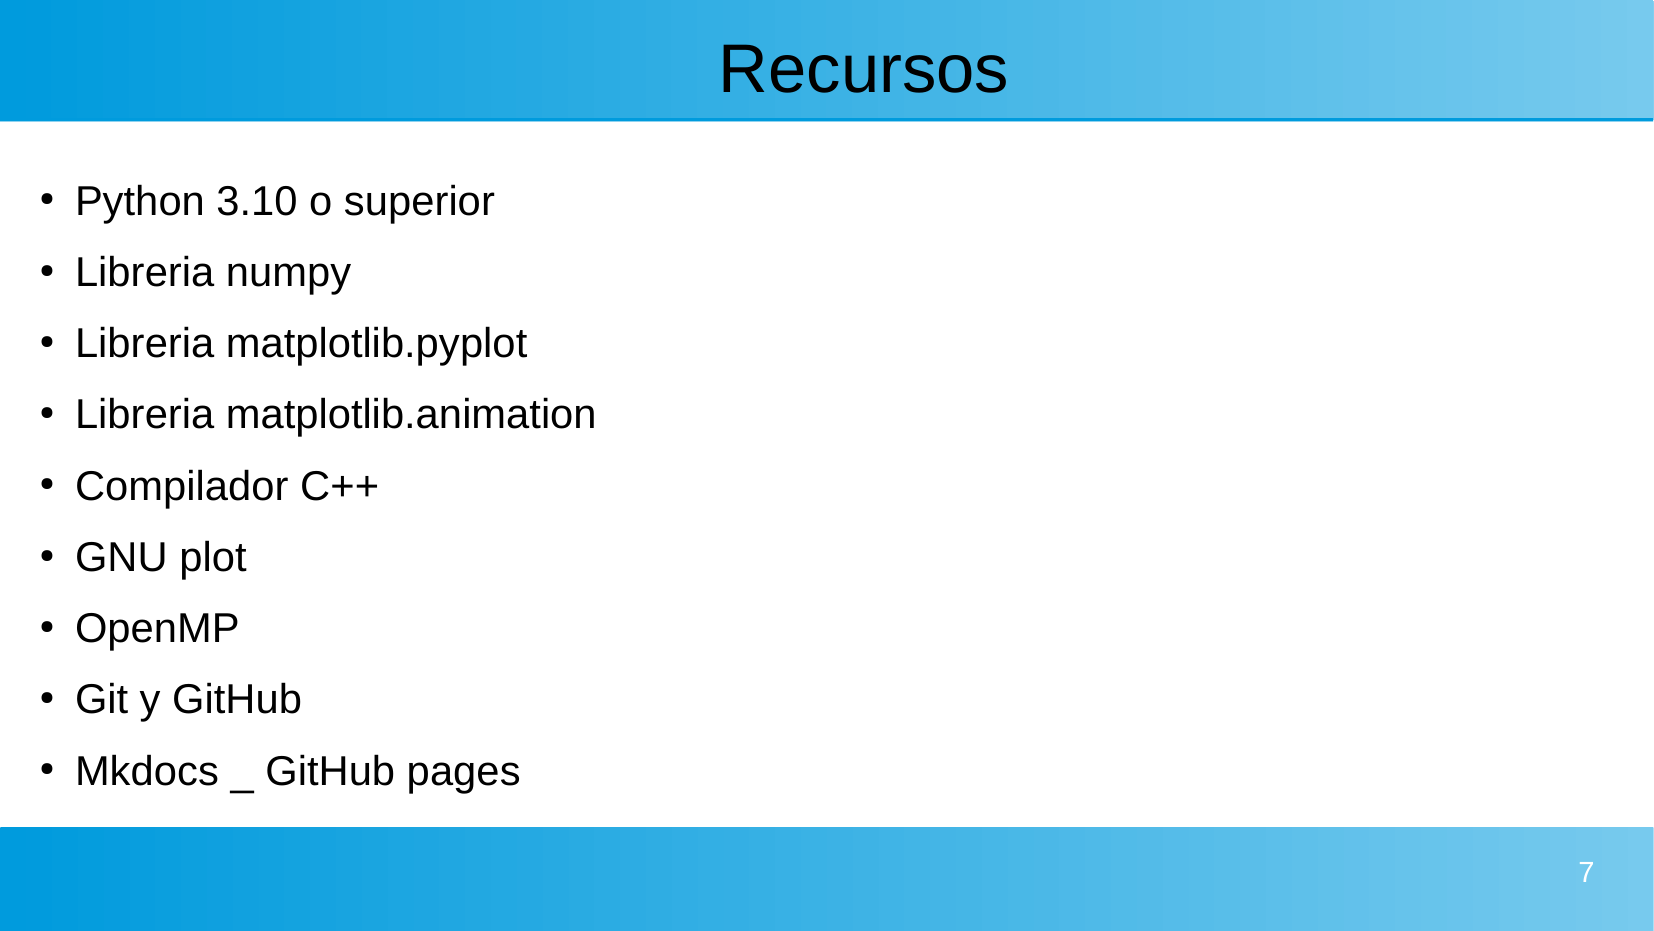

# Recursos
Python 3.10 o superior
Libreria numpy
Libreria matplotlib.pyplot
Libreria matplotlib.animation
Compilador C++
GNU plot
OpenMP
Git y GitHub
Mkdocs _ GitHub pages
7